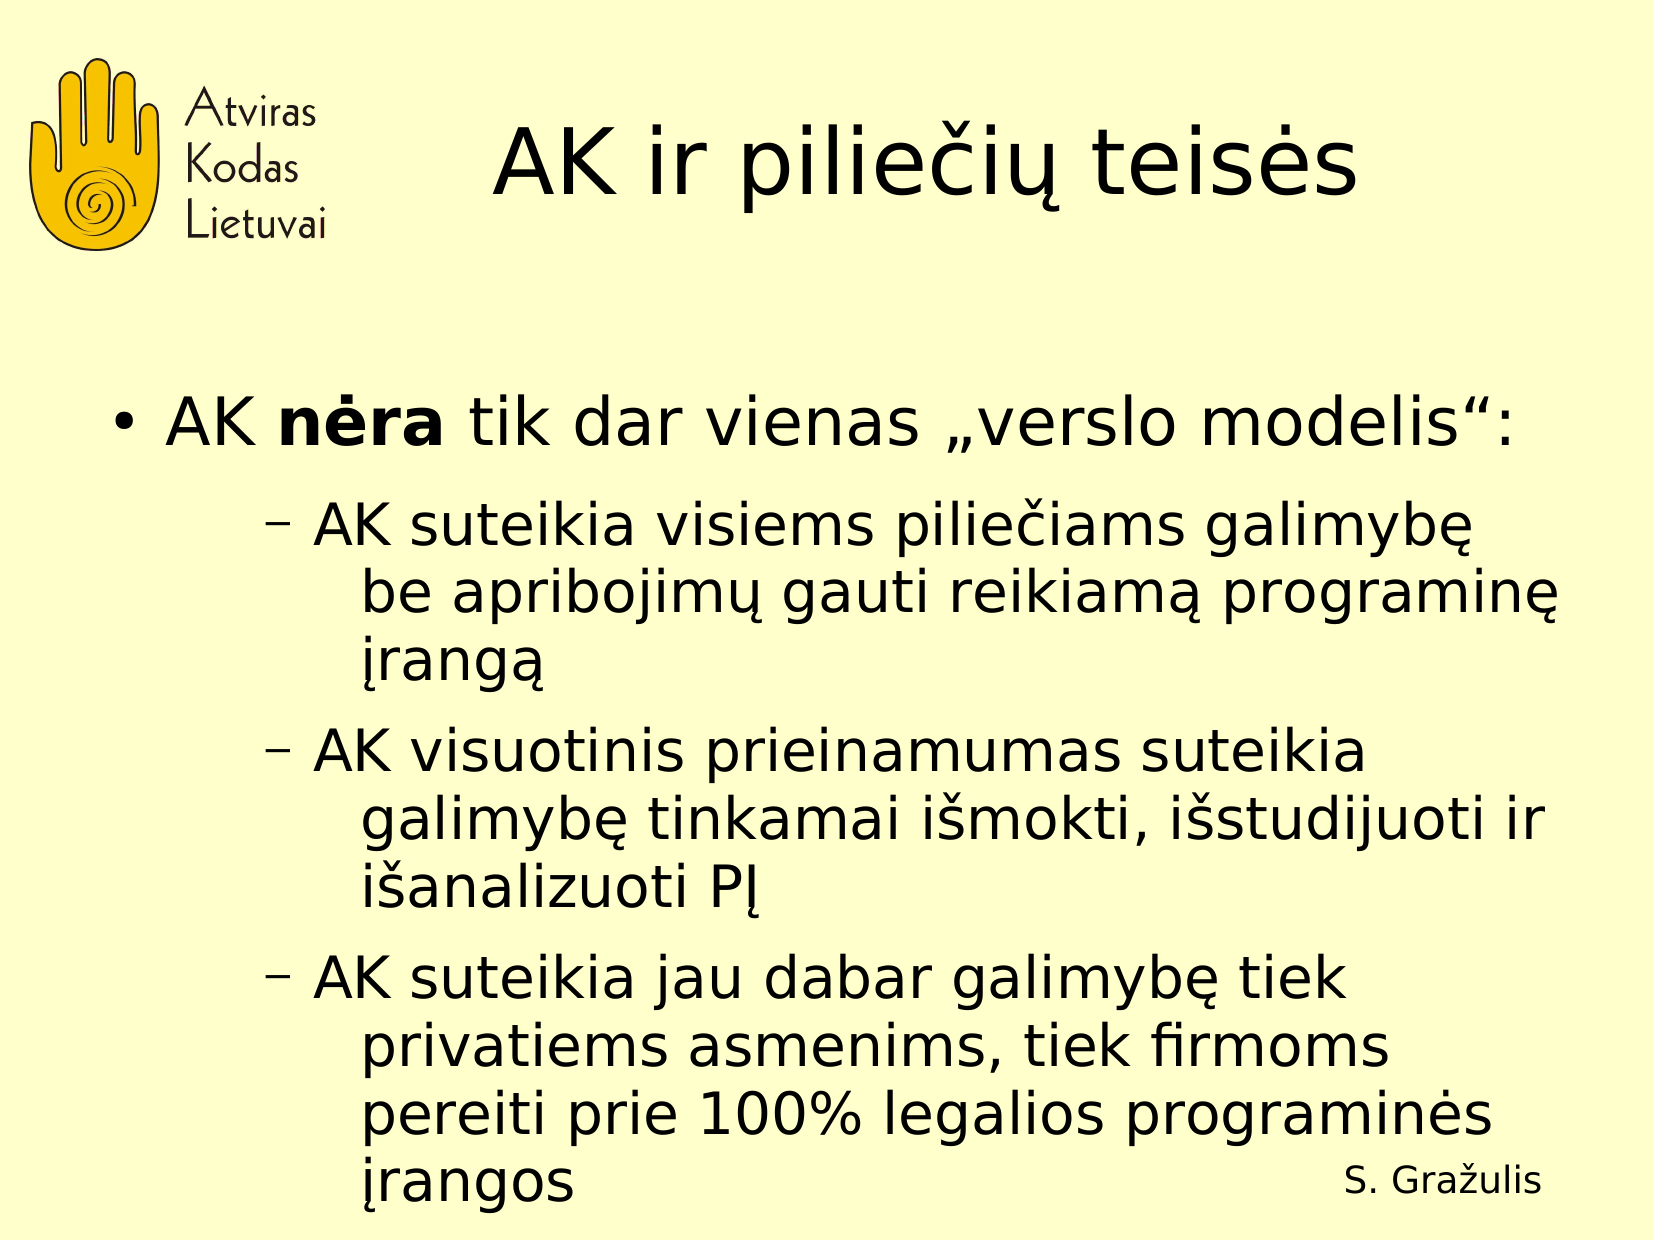

# AK ir piliečių teisės
AK nėra tik dar vienas „verslo modelis“:
AK suteikia visiems piliečiams galimybę be apribojimų gauti reikiamą programinę įrangą
AK visuotinis prieinamumas suteikia galimybę tinkamai išmokti, išstudijuoti ir išanalizuoti PĮ
AK suteikia jau dabar galimybę tiek privatiems asmenims, tiek firmoms pereiti prie 100% legalios programinės įrangos